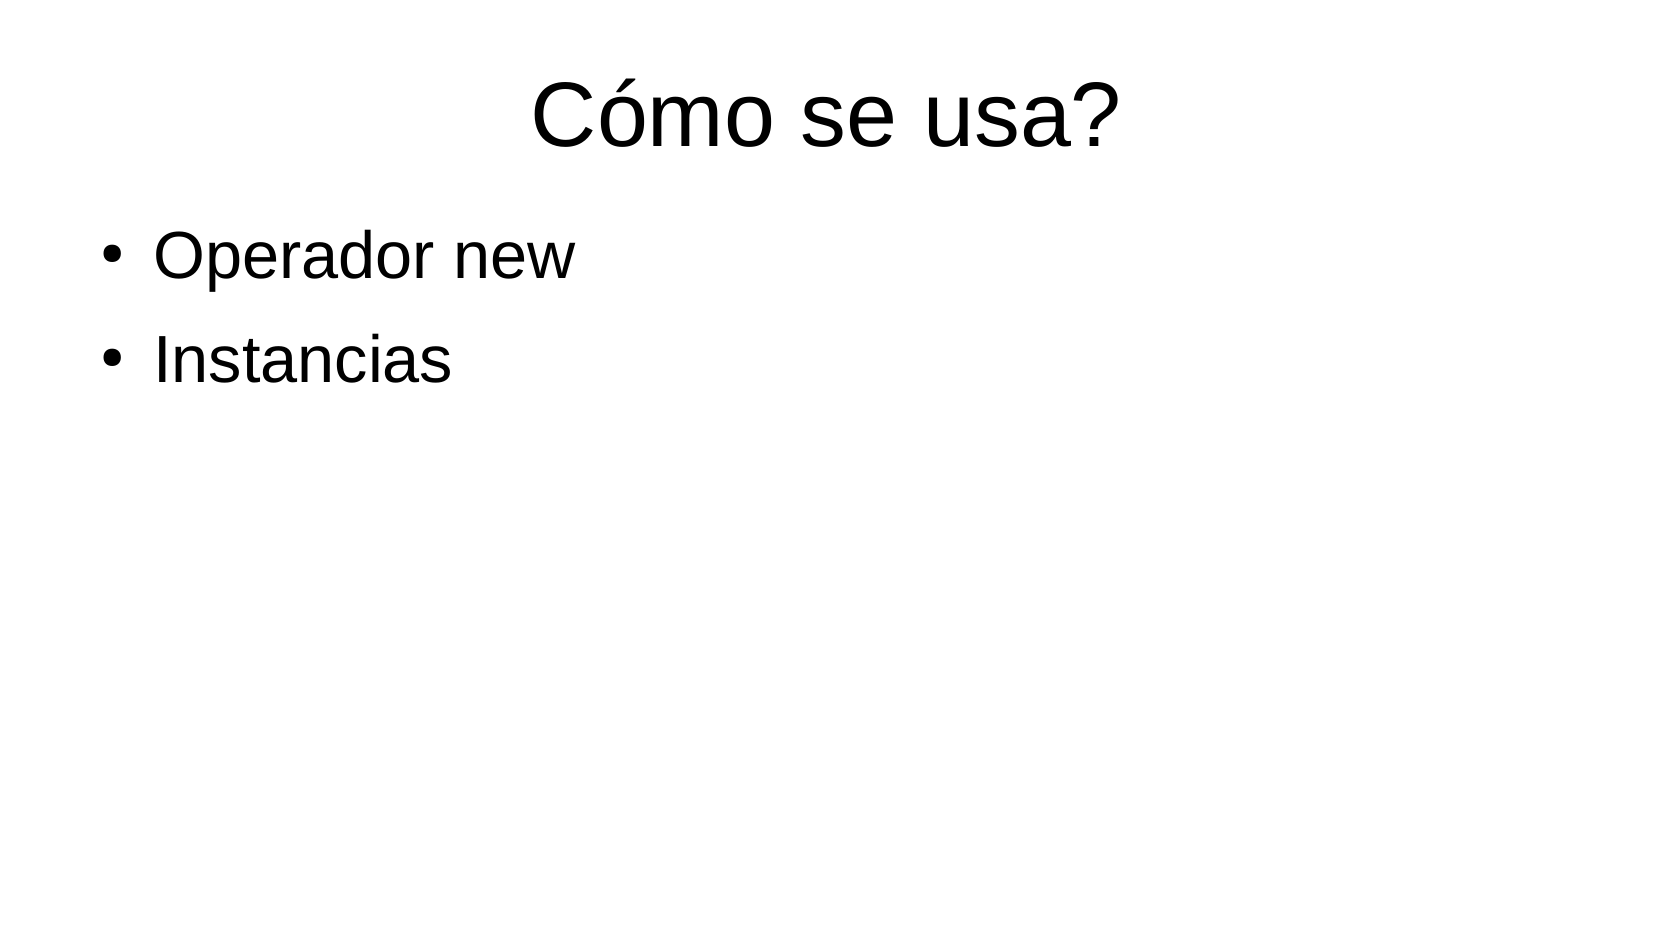

# Cómo se usa?
Operador new
Instancias